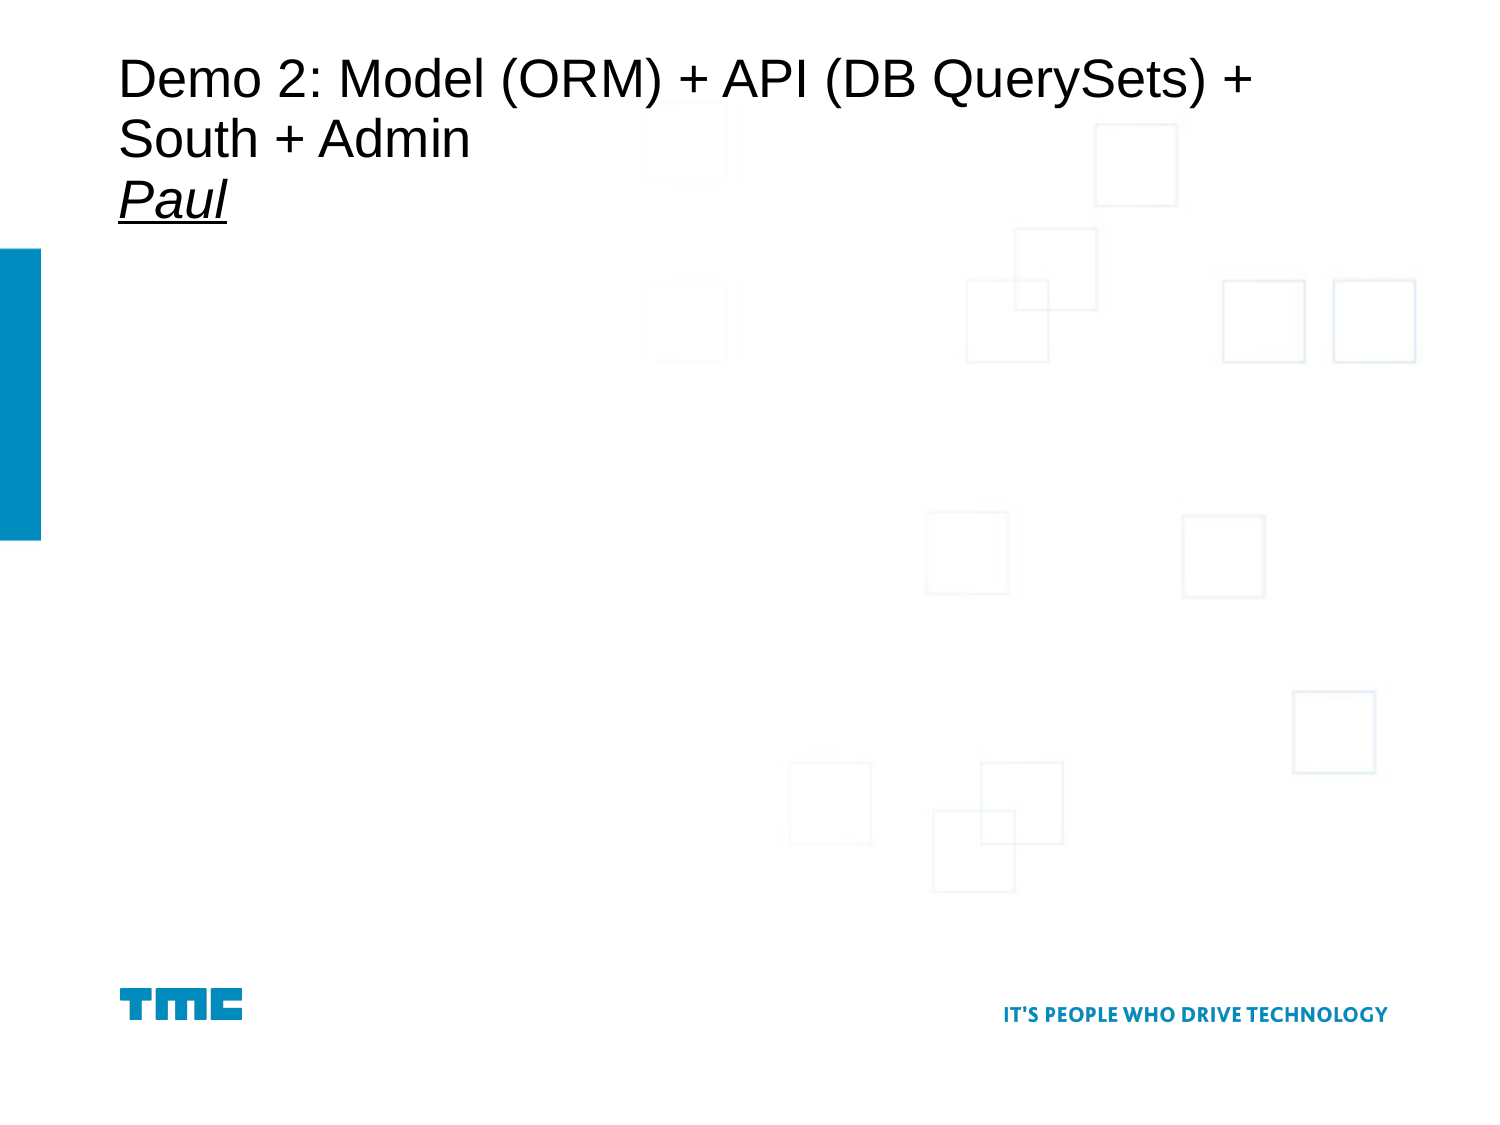

# Demo 2: Model (ORM) + API (DB QuerySets) + South + Admin Paul